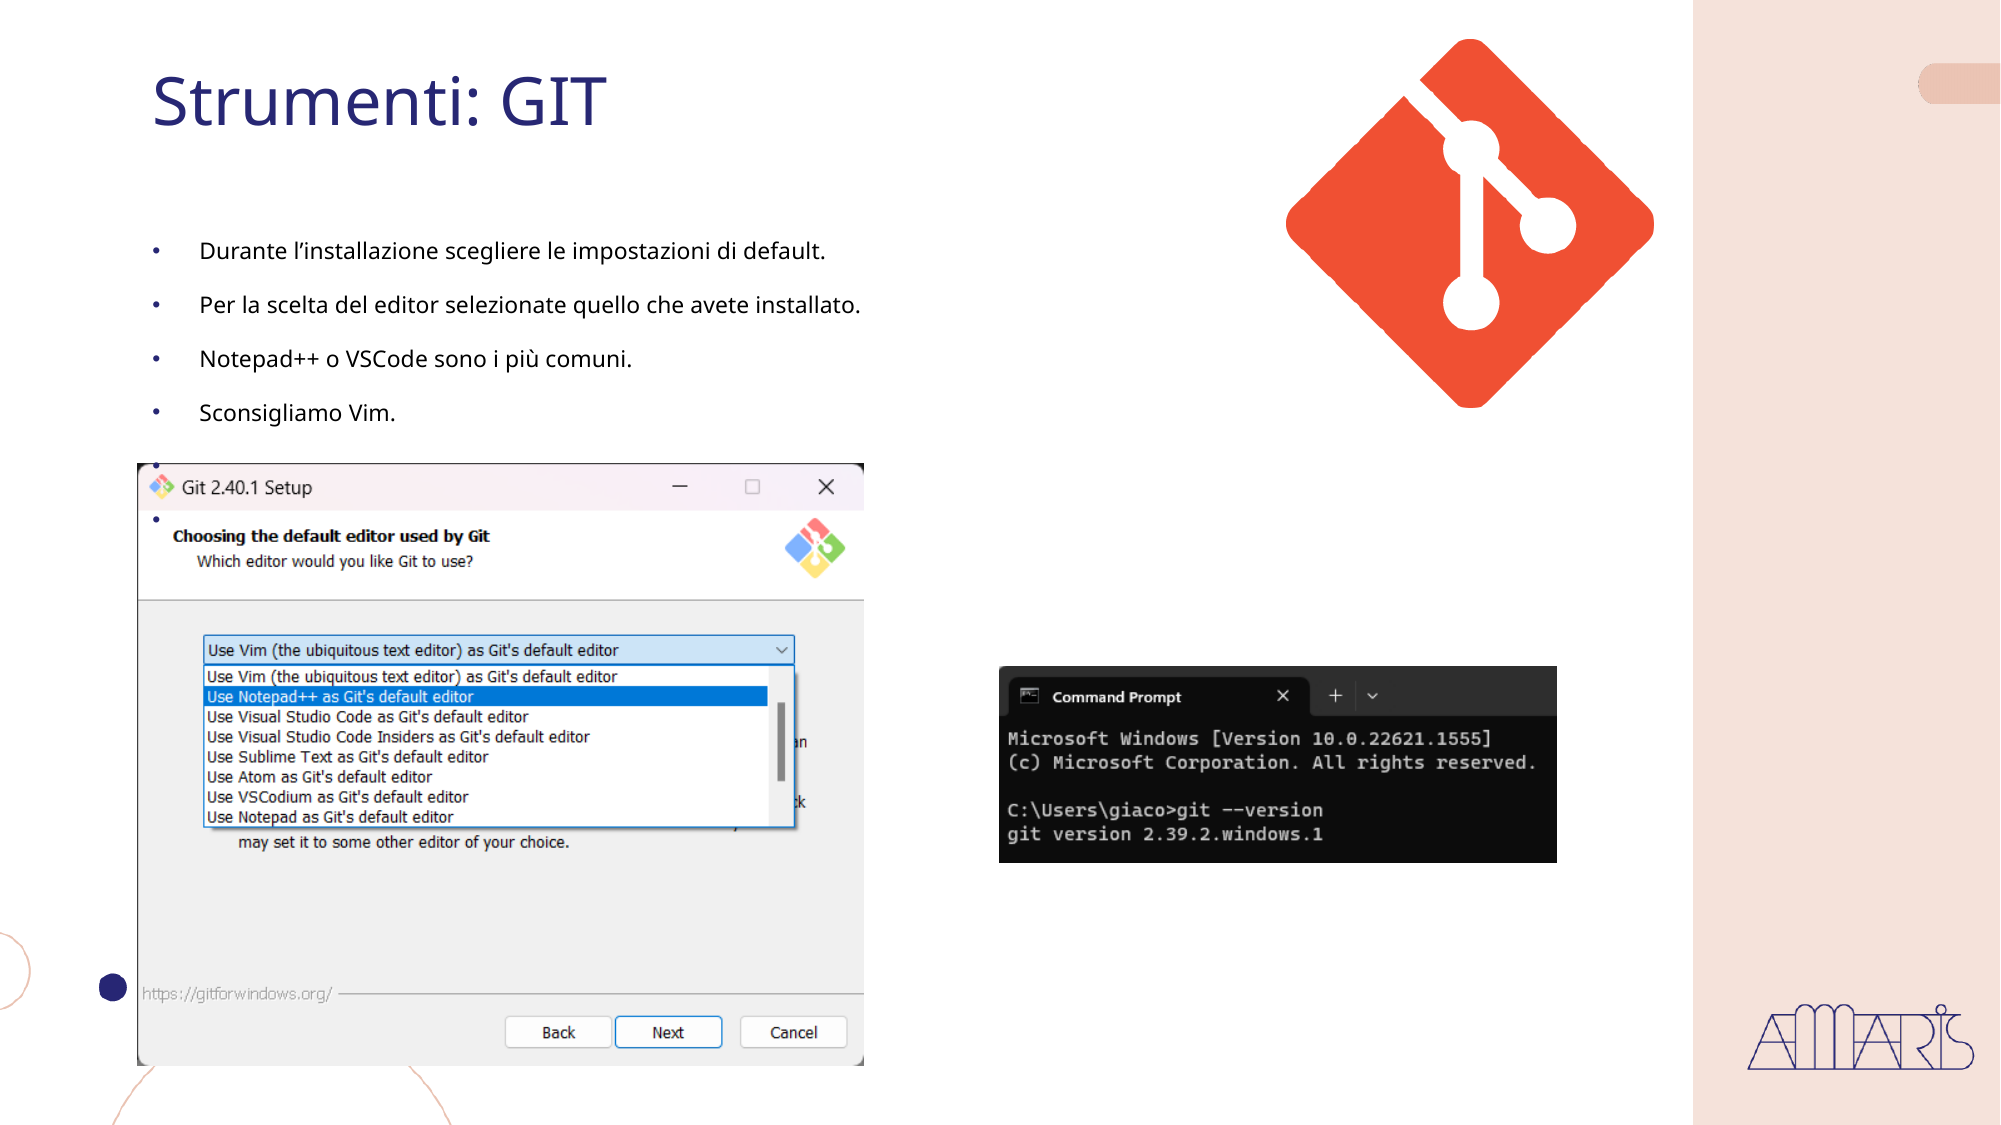

# Strumenti: GIT
Durante l’installazione scegliere le impostazioni di default.
Per la scelta del editor selezionate quello che avete installato.
Notepad++ o VSCode sono i più comuni.
Sconsigliamo Vim.